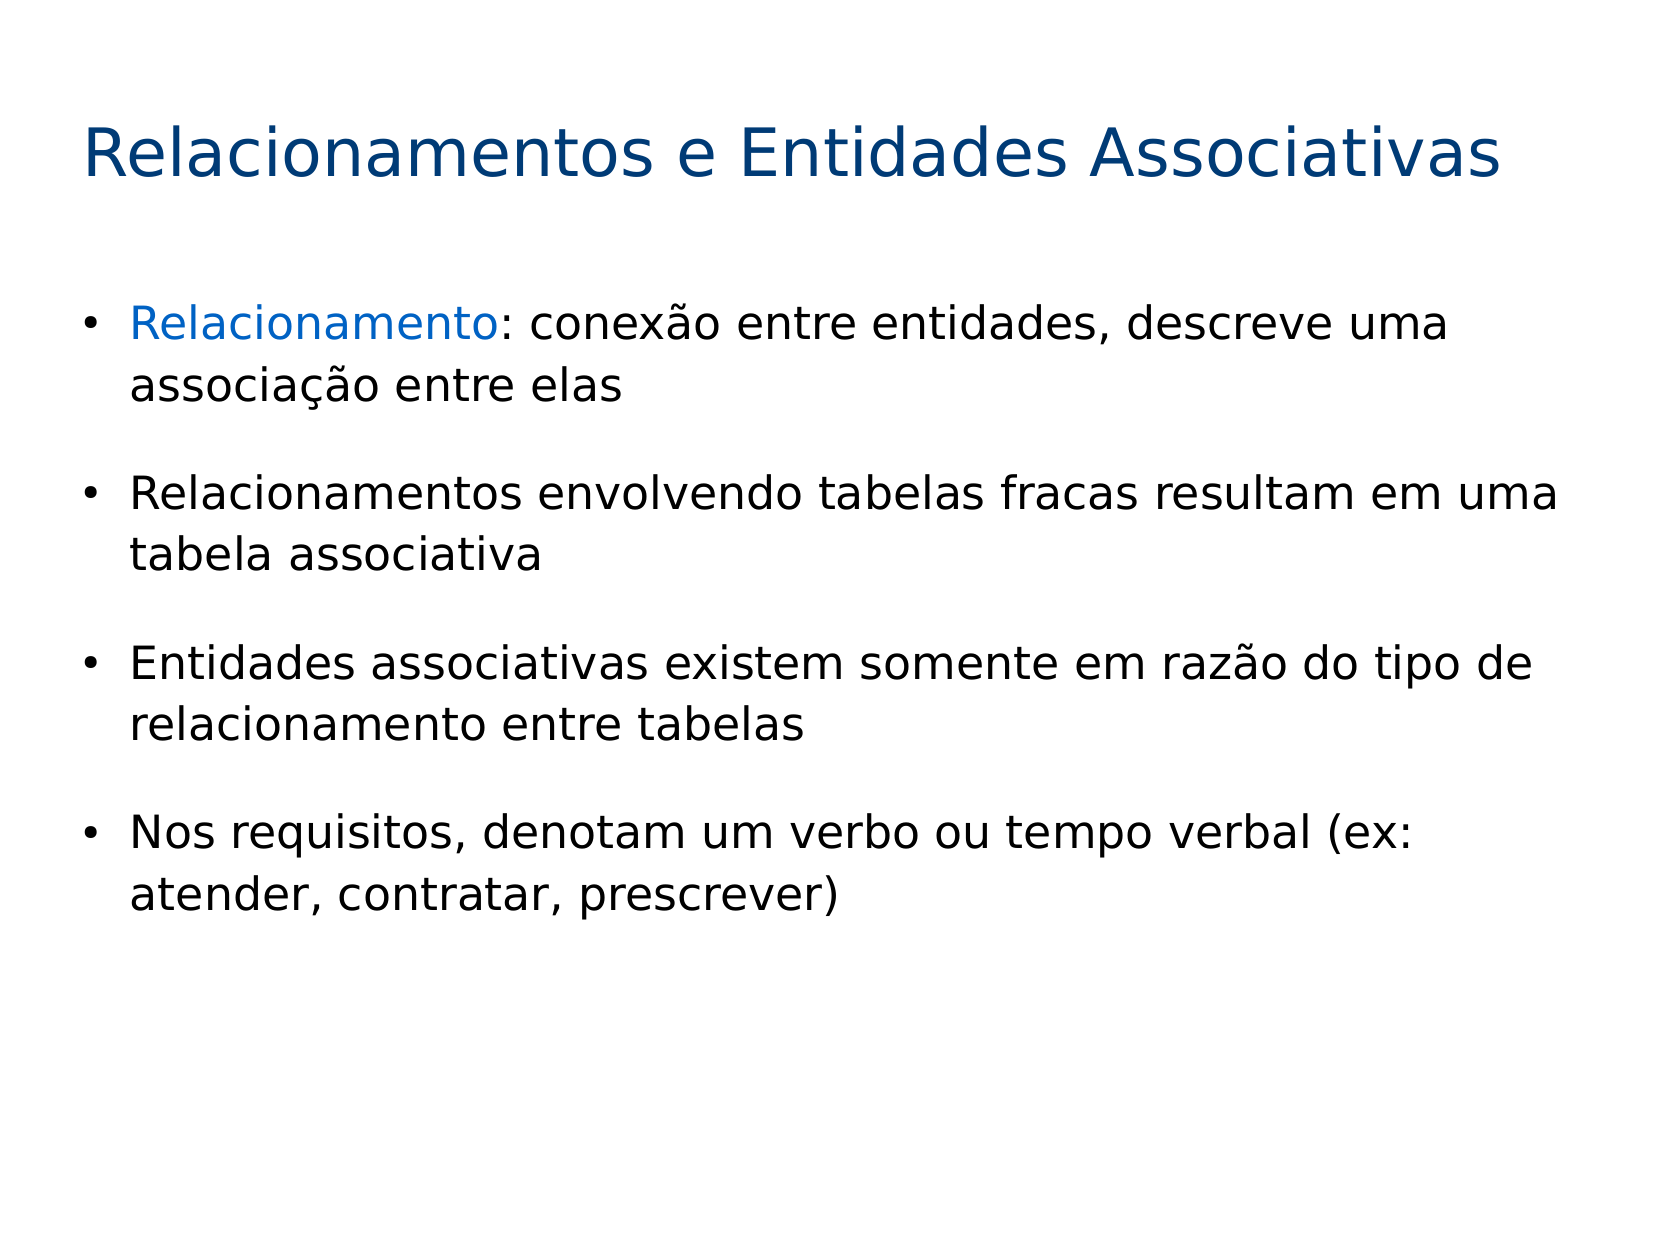

# Relacionamentos e Entidades Associativas
Relacionamento: conexão entre entidades, descreve uma associação entre elas
Relacionamentos envolvendo tabelas fracas resultam em uma tabela associativa
Entidades associativas existem somente em razão do tipo de relacionamento entre tabelas
Nos requisitos, denotam um verbo ou tempo verbal (ex: atender, contratar, prescrever)